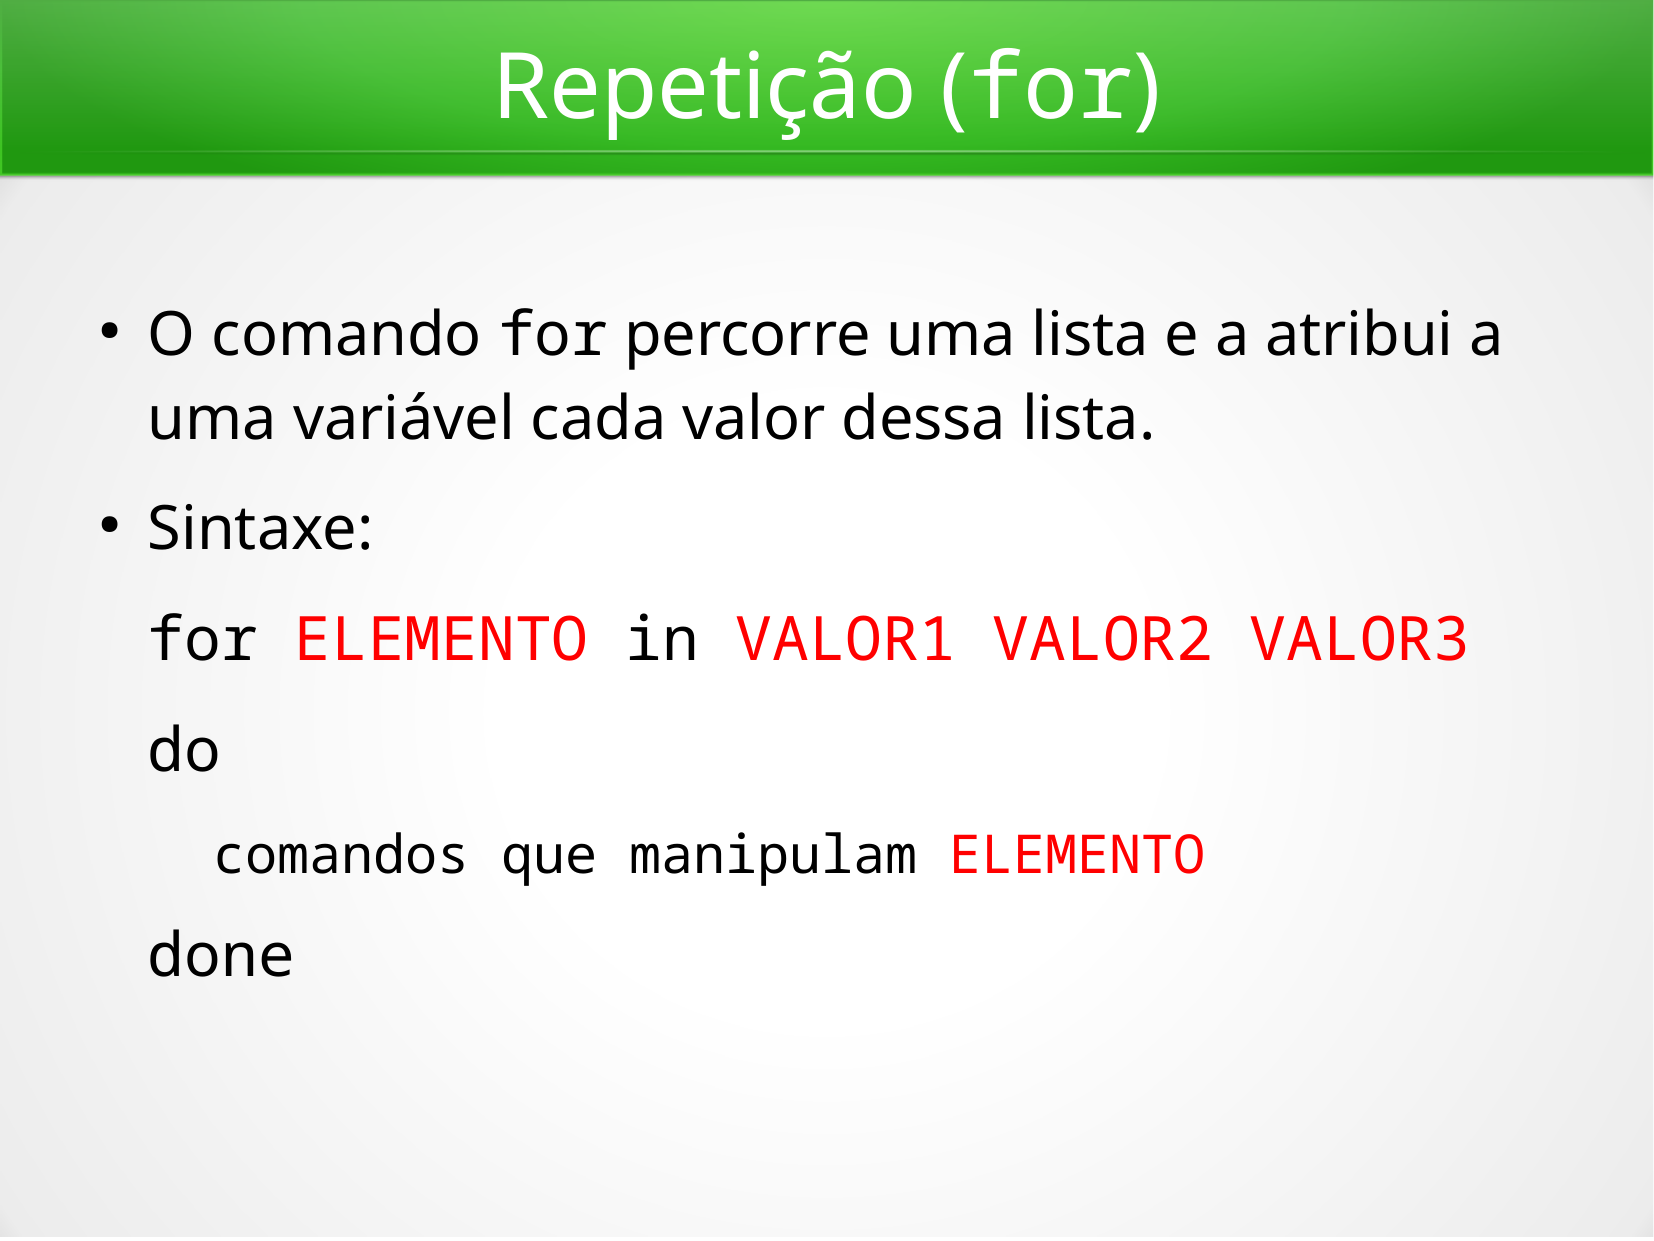

# Repetição (for)
O comando for percorre uma lista e a atribui a uma variável cada valor dessa lista.
Sintaxe:
for ELEMENTO in VALOR1 VALOR2 VALOR3
do
comandos que manipulam ELEMENTO
done